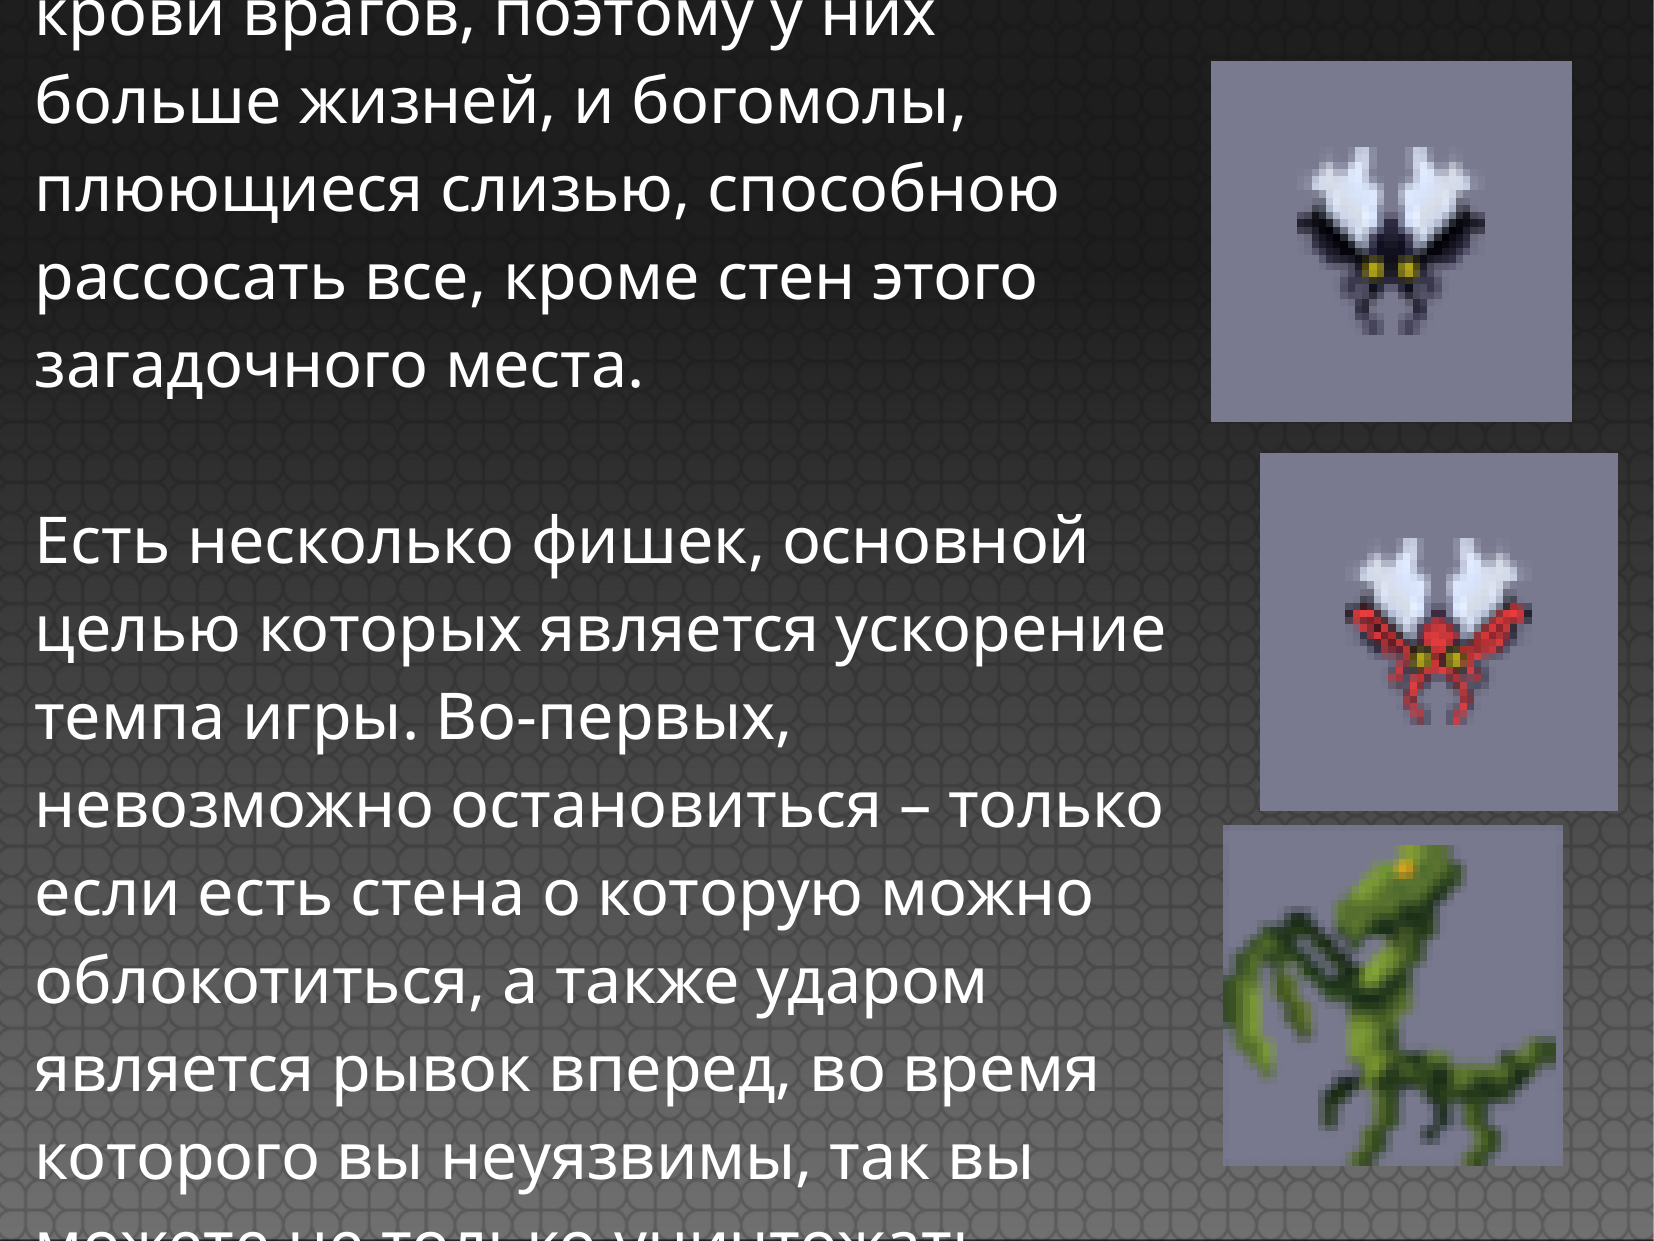

# В игре существуют три вида врагов – мухи, красные мухи, напившиеся крови врагов, поэтому у них больше жизней, и богомолы, плюющиеся слизью, способною рассосать все, кроме стен этого загадочного места. Есть несколько фишек, основной целью которых является ускорение темпа игры. Во-первых, невозможно остановиться – только если есть стена о которую можно облокотиться, а также ударом является рывок вперед, во время которого вы неуязвимы, так вы можете не только уничтожать врагов, но и проскочить огненную ловушку.